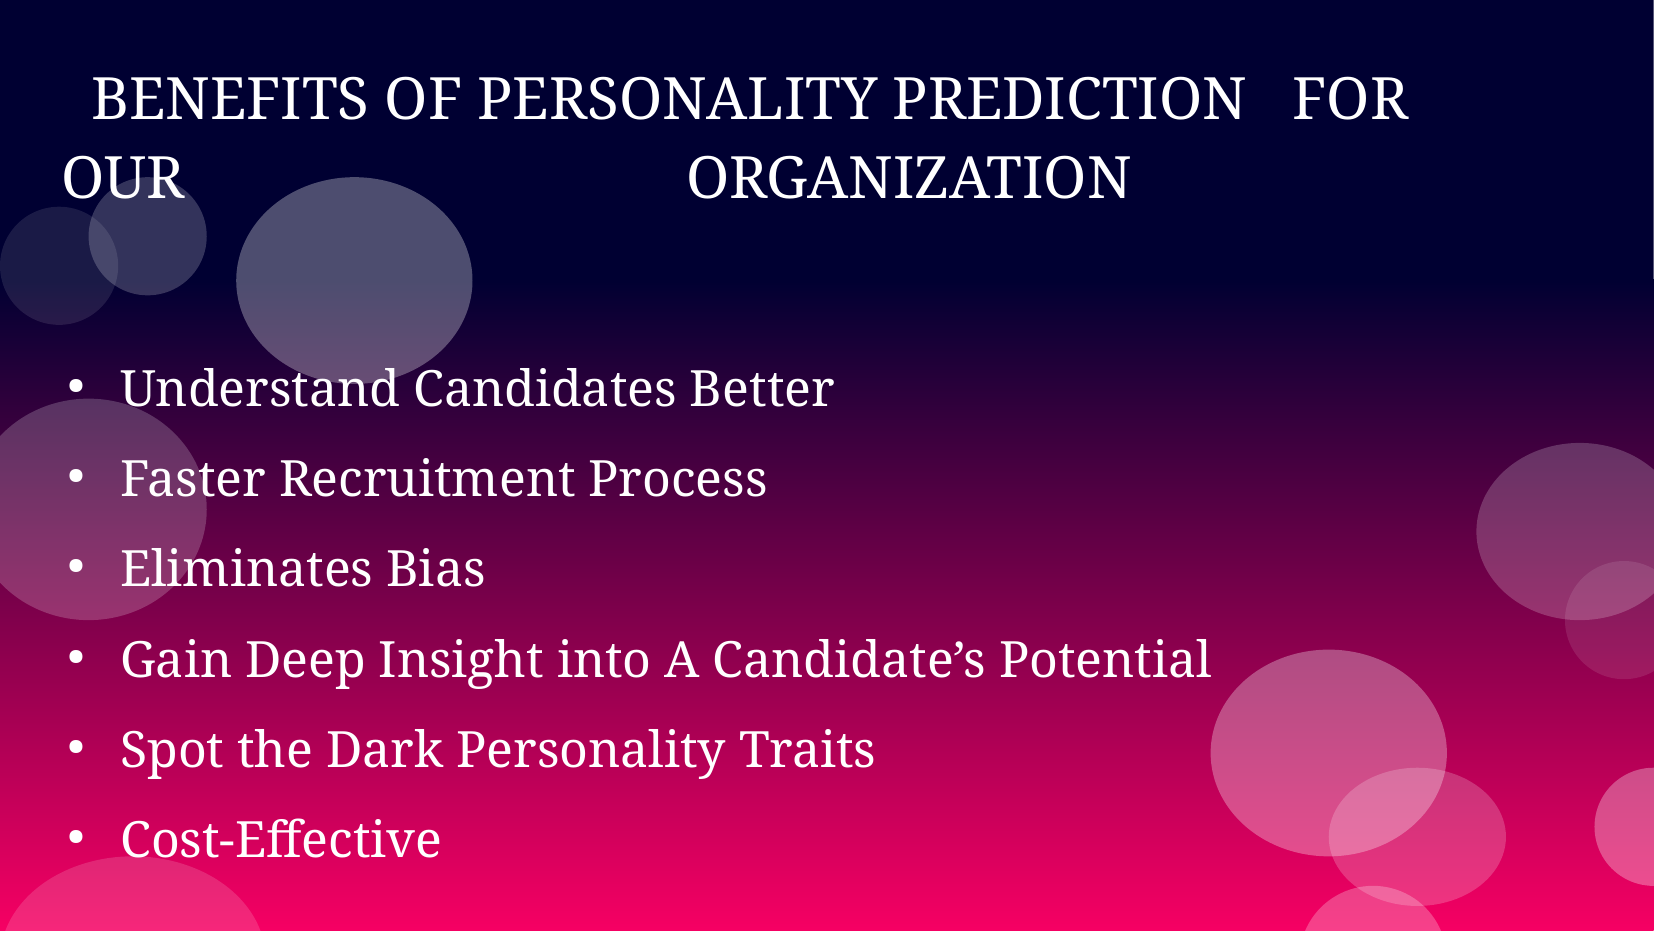

# BENEFITS OF PERSONALITY PREDICTION FOR OUR ORGANIZATION
Understand Candidates Better
Faster Recruitment Process
Eliminates Bias
Gain Deep Insight into A Candidate’s Potential
Spot the Dark Personality Traits
Cost-Effective